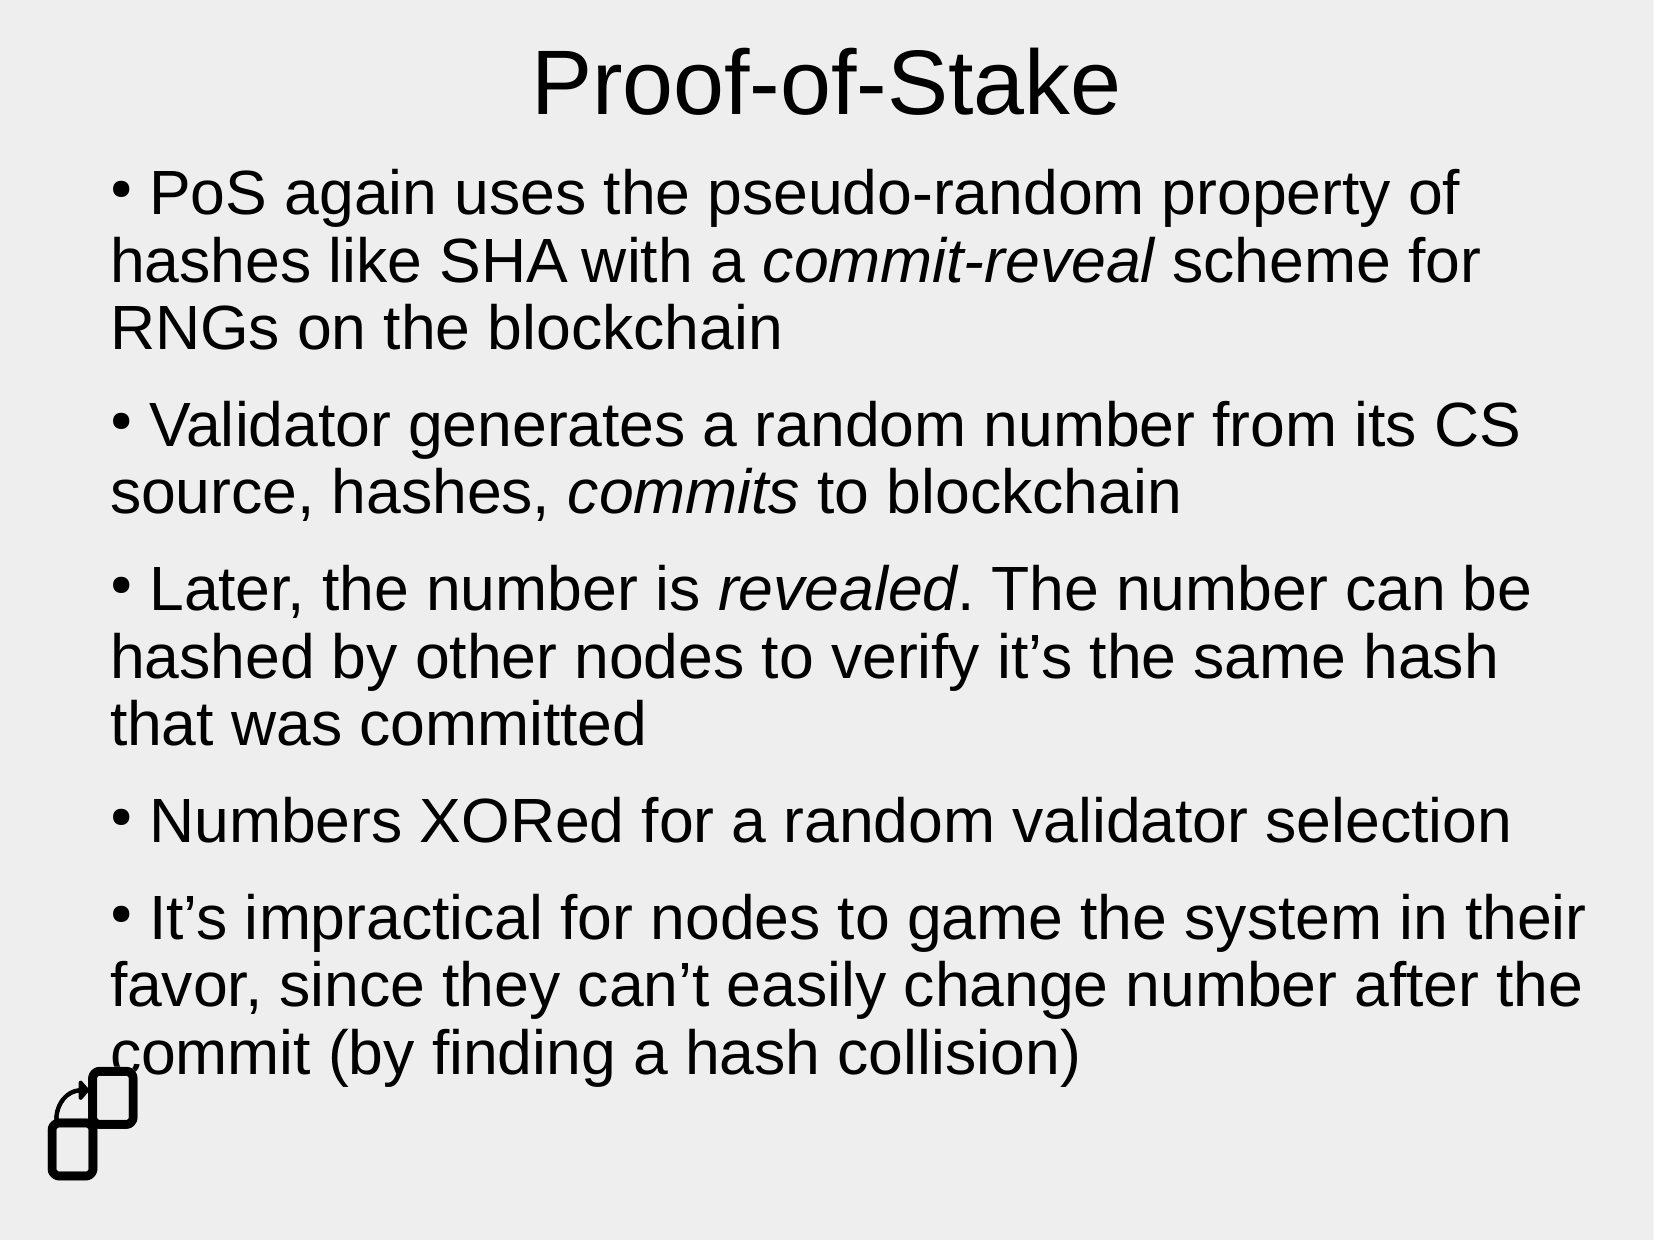

# Proof-of-Stake
 PoS again uses the pseudo-random property of hashes like SHA with a commit-reveal scheme for RNGs on the blockchain
 Validator generates a random number from its CS source, hashes, commits to blockchain
 Later, the number is revealed. The number can be hashed by other nodes to verify it’s the same hash that was committed
 Numbers XORed for a random validator selection
 It’s impractical for nodes to game the system in their favor, since they can’t easily change number after the commit (by finding a hash collision)